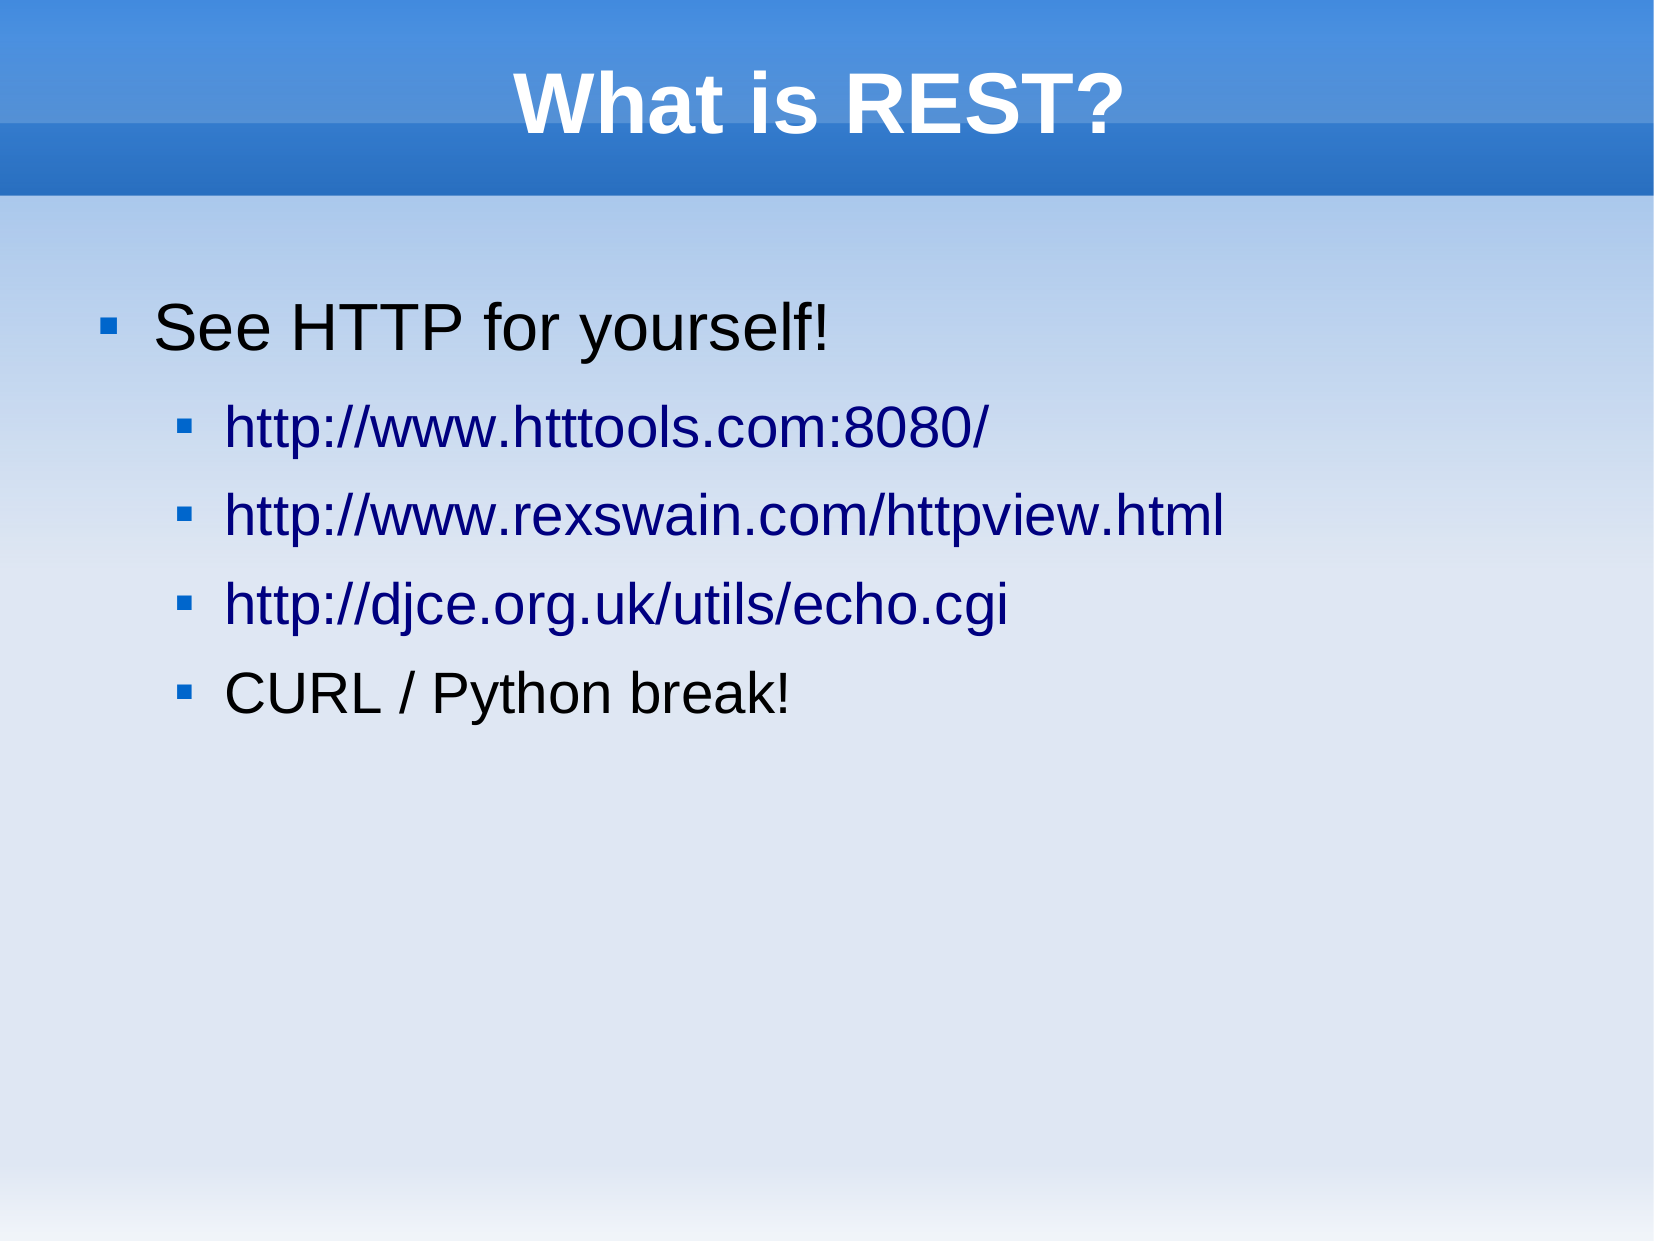

# What is REST?
See HTTP for yourself!
http://www.htttools.com:8080/
http://www.rexswain.com/httpview.html
http://djce.org.uk/utils/echo.cgi
CURL / Python break!